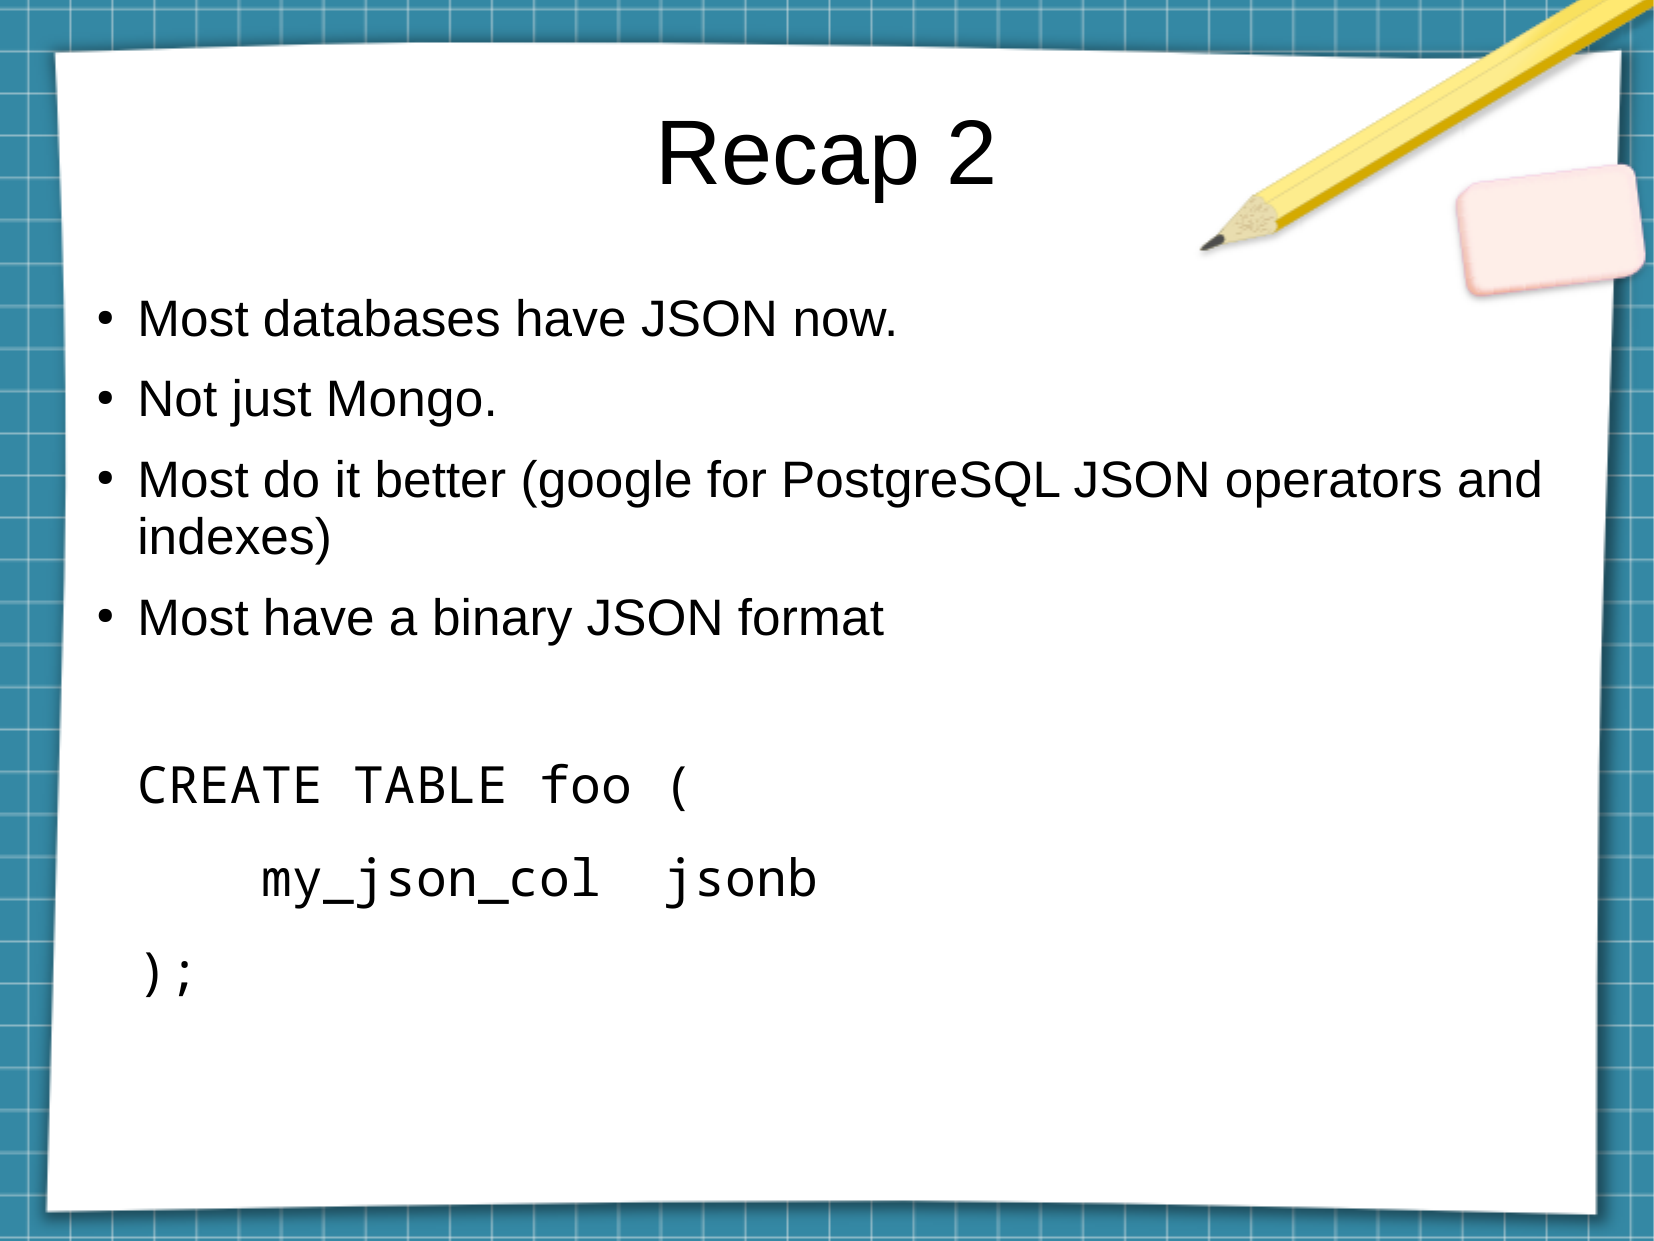

# Recap 2
Most databases have JSON now.
Not just Mongo.
Most do it better (google for PostgreSQL JSON operators and indexes)
Most have a binary JSON format
CREATE TABLE foo (
 my_json_col jsonb
);